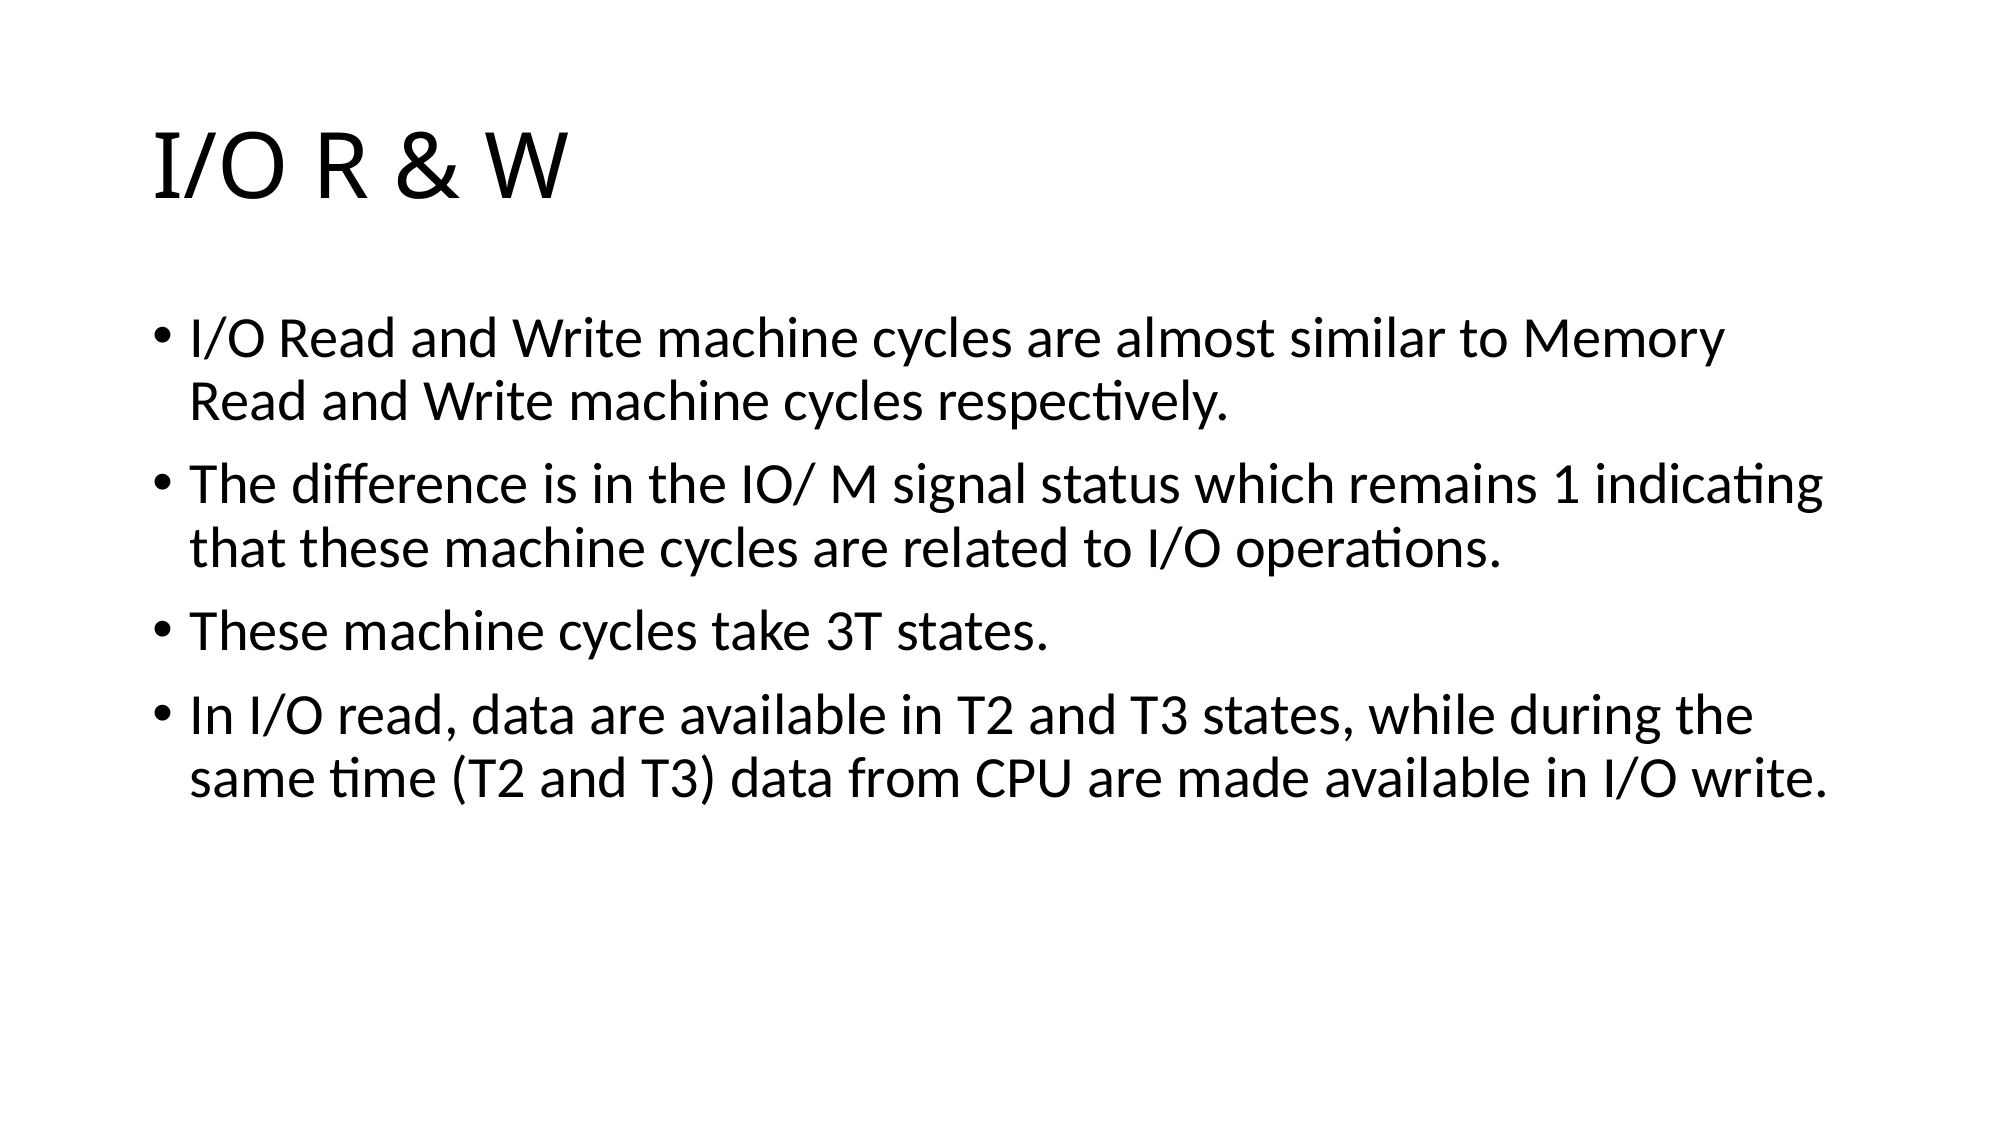

# I/O R & W
I/O Read and Write machine cycles are almost similar to Memory Read and Write machine cycles respectively.
The difference is in the IO/ M signal status which remains 1 indicating that these machine cycles are related to I/O operations.
These machine cycles take 3T states.
In I/O read, data are available in T2 and T3 states, while during the same time (T2 and T3) data from CPU are made available in I/O write.